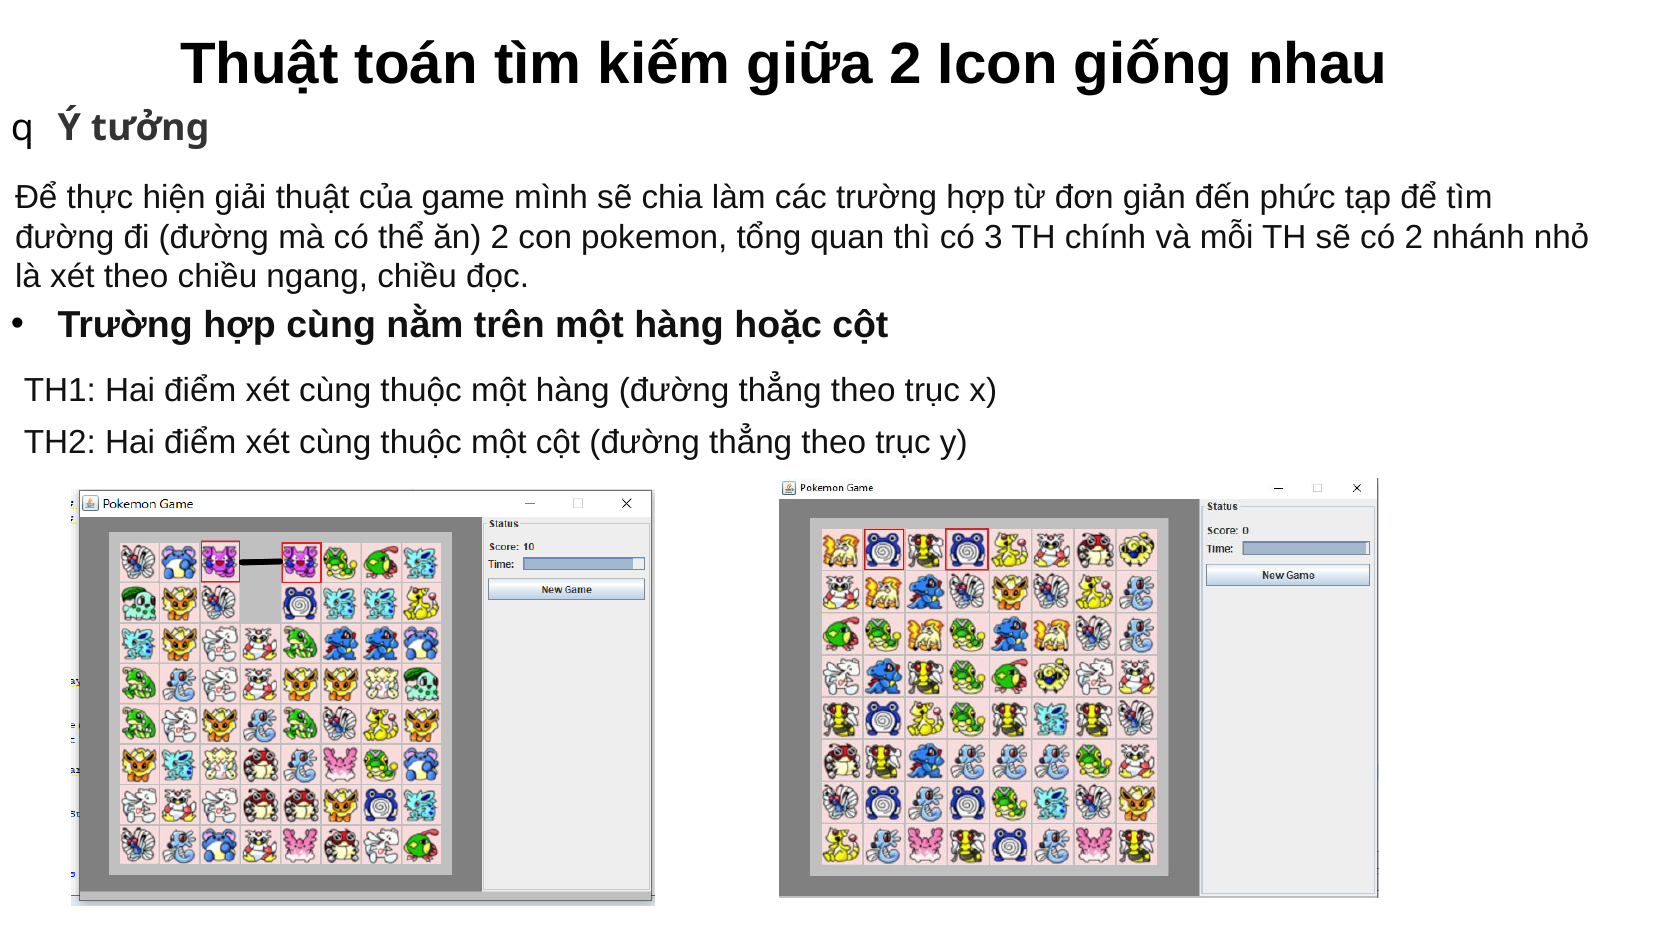

Thuật toán tìm kiếm giữa 2 Icon giống nhau
Ý tưởng
Để thực hiện giải thuật của game mình sẽ chia làm các trường hợp từ đơn giản đến phức tạp để tìm đường đi (đường mà có thể ăn) 2 con pokemon, tổng quan thì có 3 TH chính và mỗi TH sẽ có 2 nhánh nhỏ là xét theo chiều ngang, chiều đọc.
Trường hợp cùng nằm trên một hàng hoặc cột
TH1: Hai điểm xét cùng thuộc một hàng (đường thẳng theo trục x)
TH2: Hai điểm xét cùng thuộc một cột (đường thẳng theo trục y)